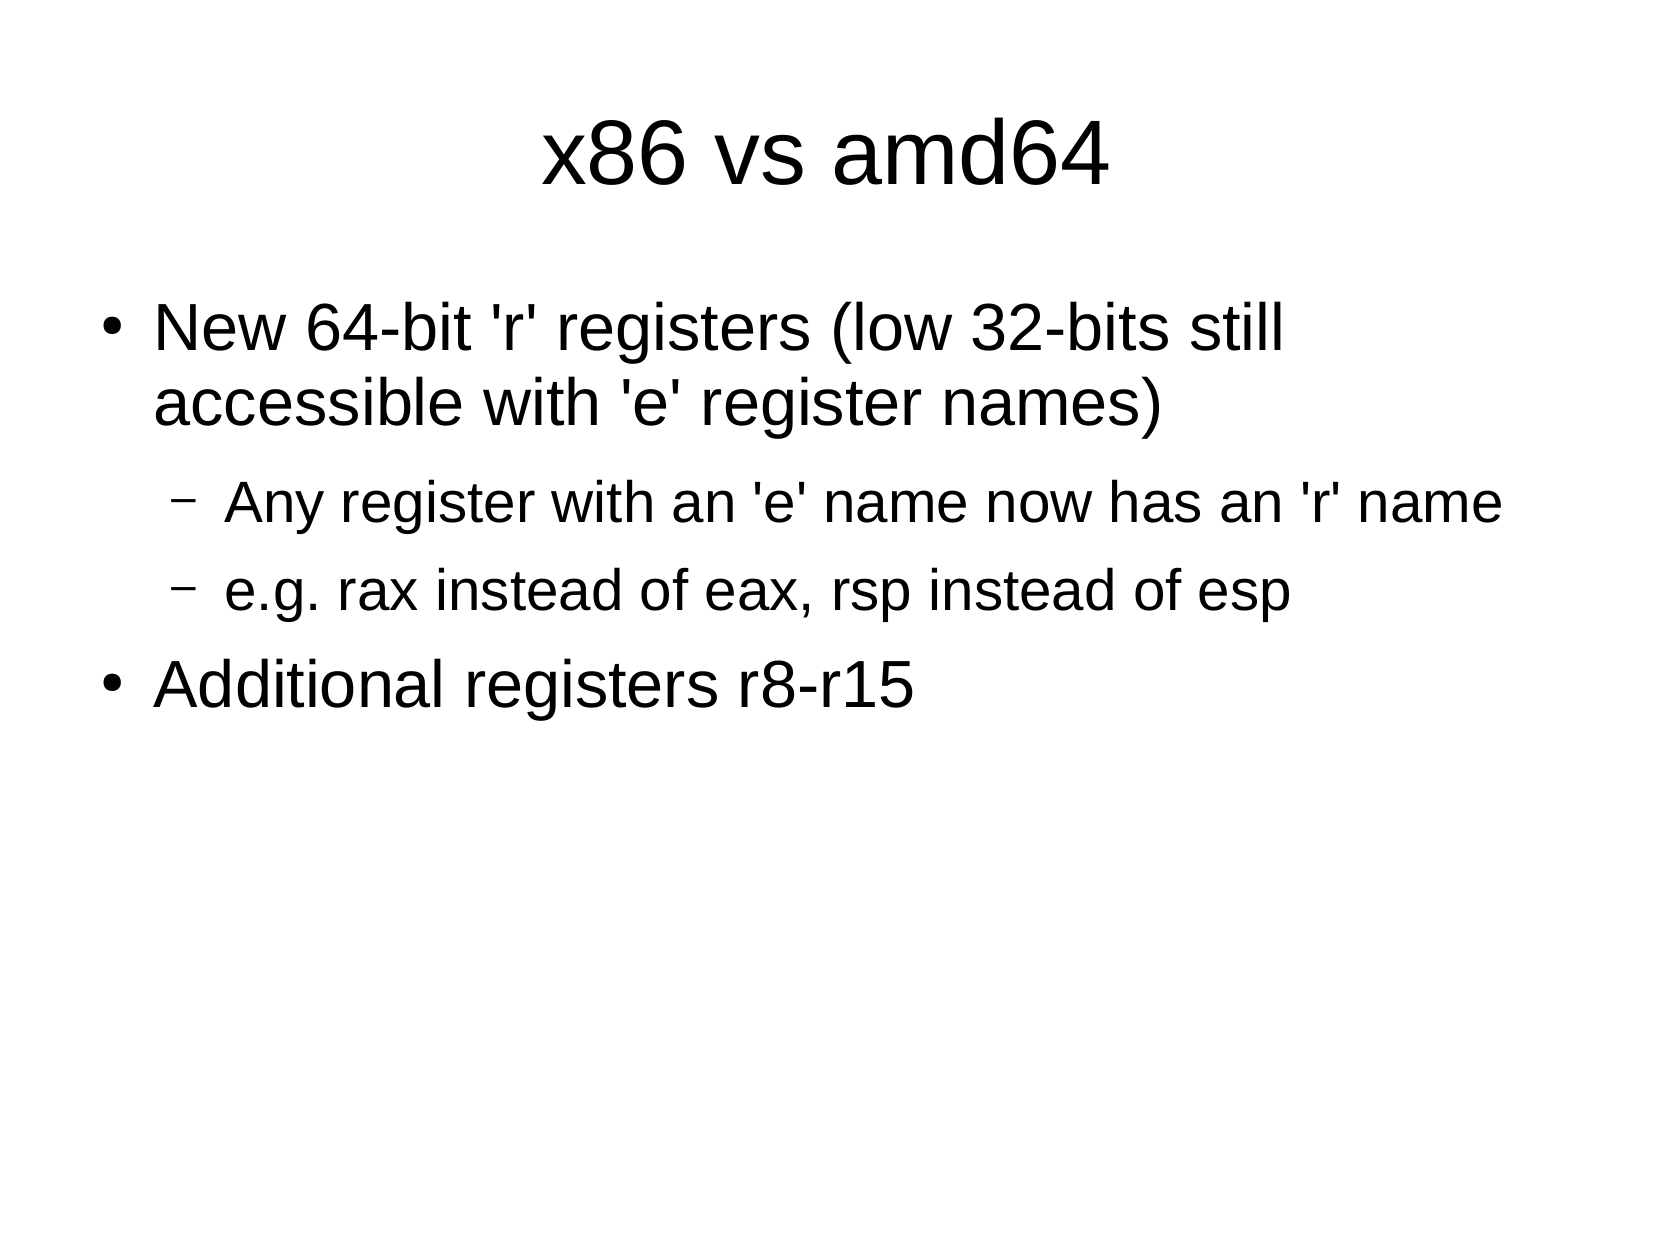

# x86 vs amd64
New 64-bit 'r' registers (low 32-bits still accessible with 'e' register names)
Any register with an 'e' name now has an 'r' name
e.g. rax instead of eax, rsp instead of esp
Additional registers r8-r15